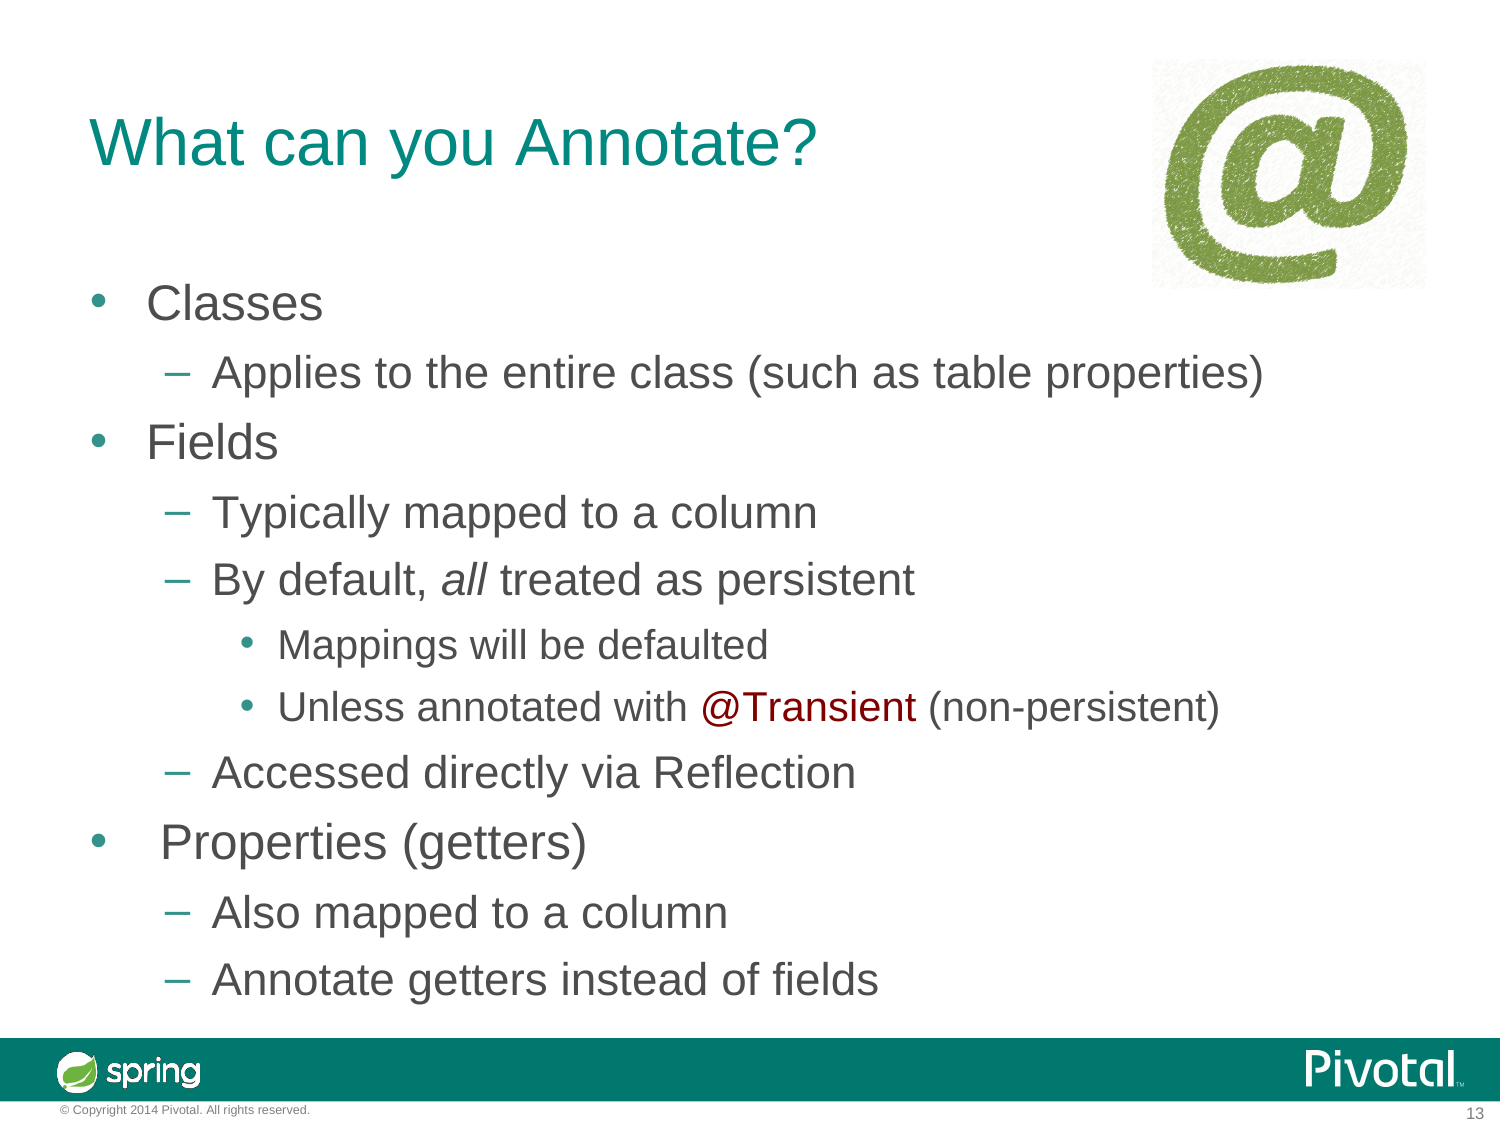

# What can you Annotate?
Classes
Applies to the entire class (such as table properties)
Fields
Typically mapped to a column
By default, all treated as persistent
Mappings will be defaulted
Unless annotated with @Transient (non-persistent)
Accessed directly via Reflection
 Properties (getters)
Also mapped to a column
Annotate getters instead of fields